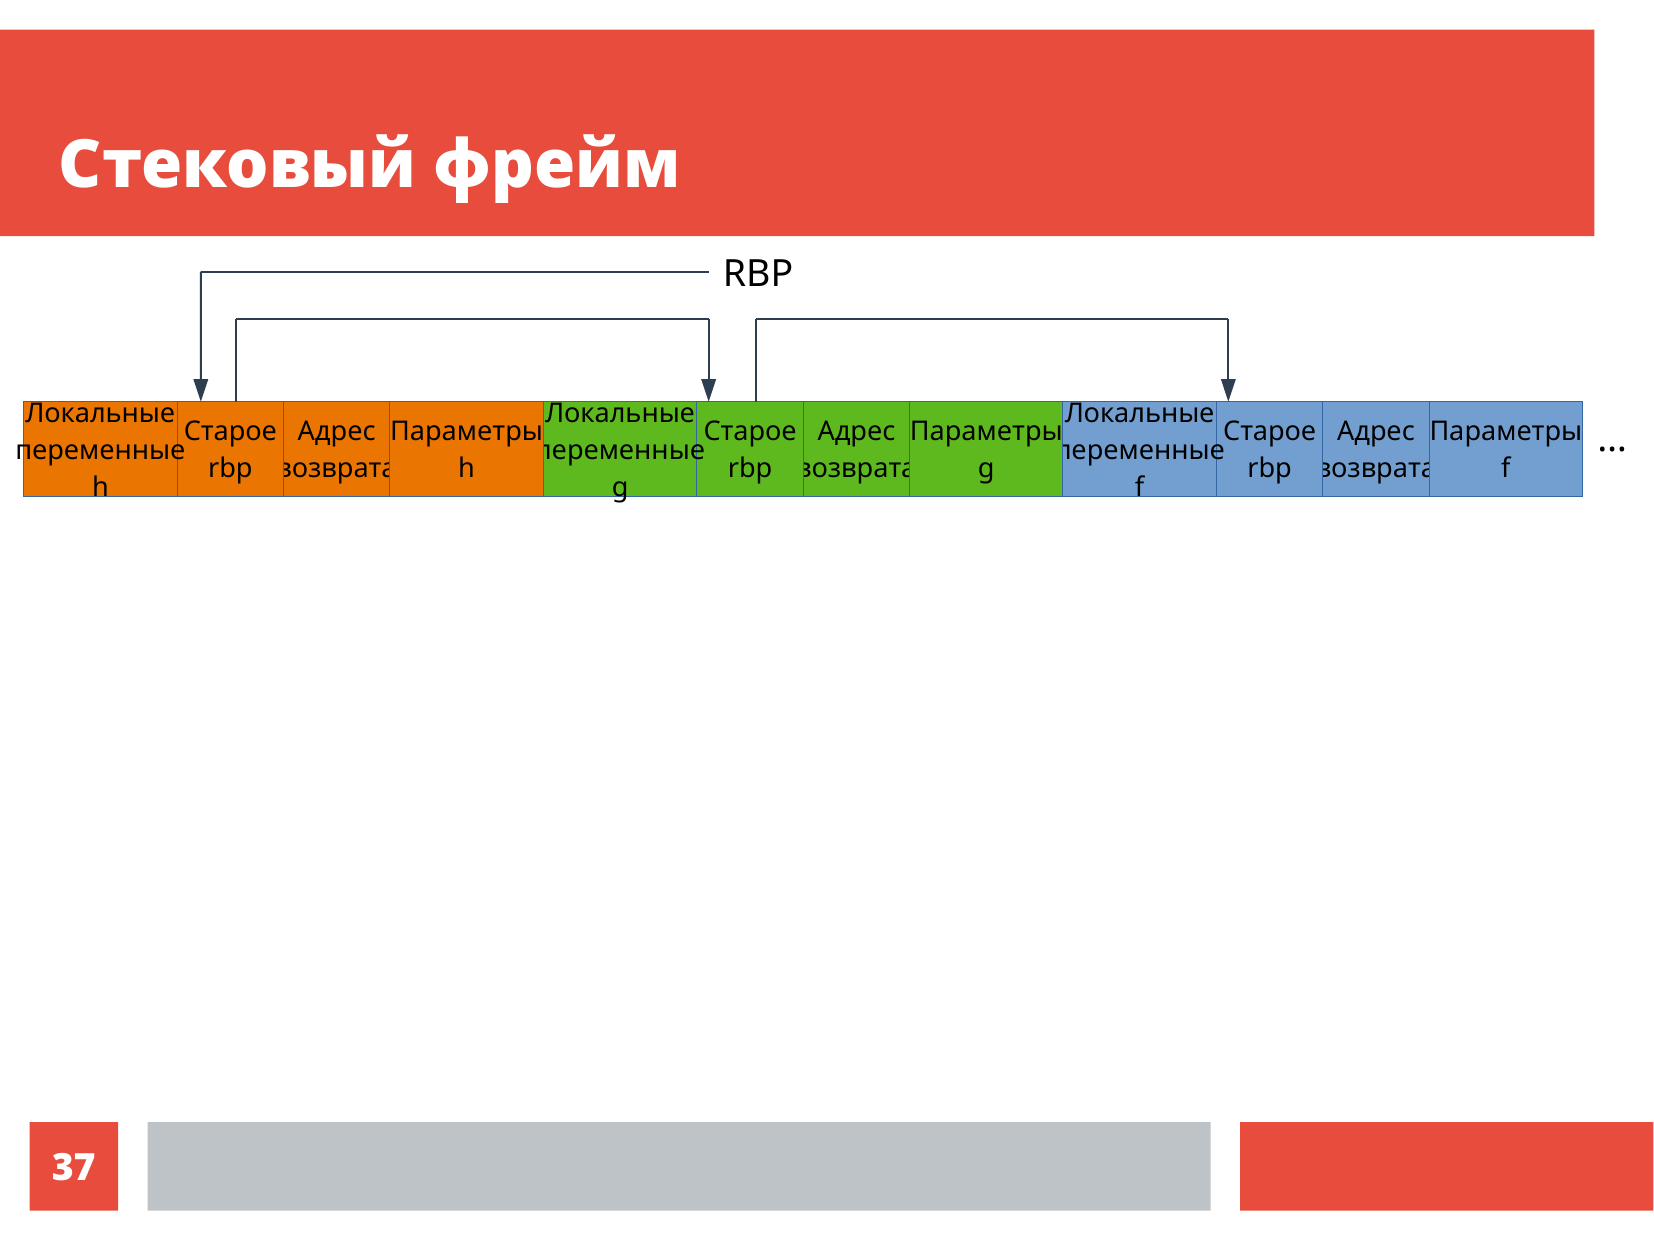

# Стековый фрейм
RBP
Локальные
переменные
h
Старое
rbp
Адрес
возврата
Параметры
h
Локальные
переменные
g
Старое
rbp
Адрес
возврата
Параметры
g
Локальные
переменные
f
Старое
rbp
Адрес
возврата
Параметры
f
…
…
37